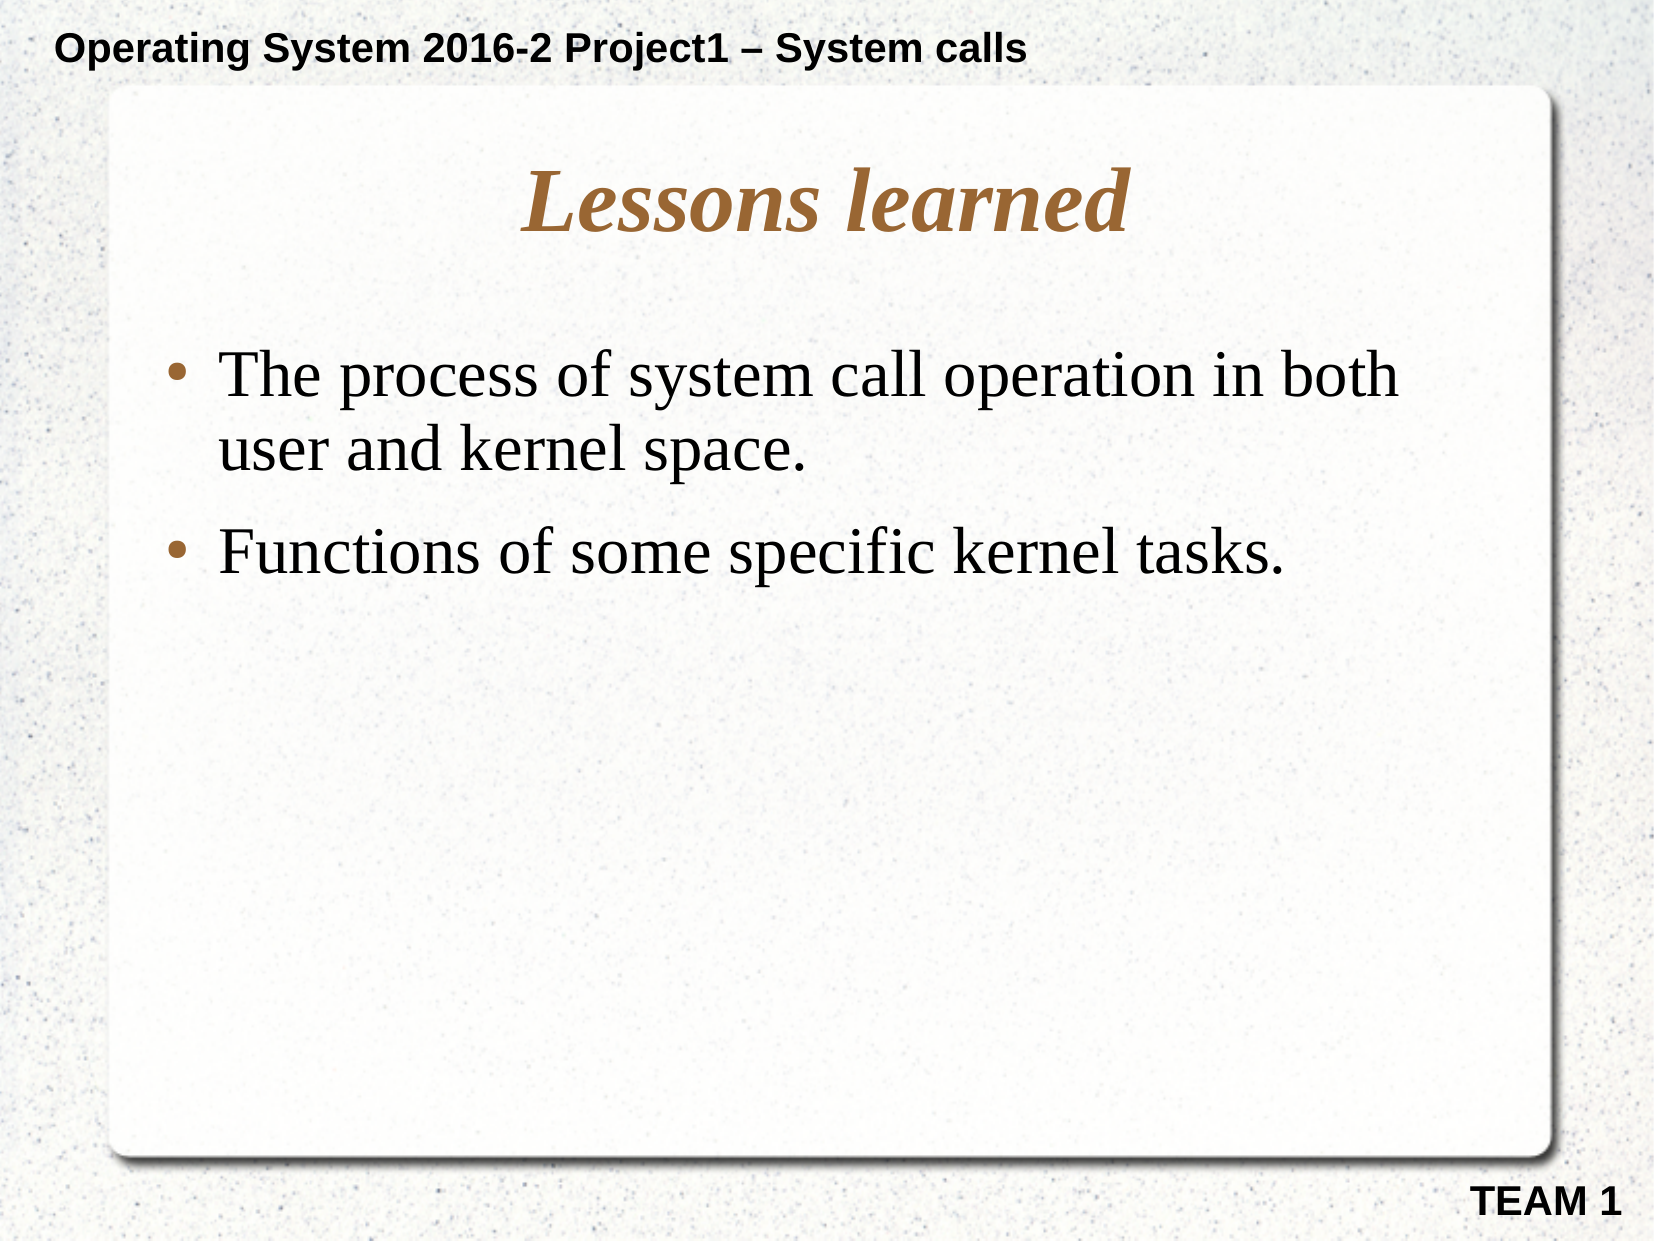

Operating System 2016-2 Project1 – System calls
# Lessons learned
The process of system call operation in both user and kernel space.
Functions of some specific kernel tasks.
TEAM 1